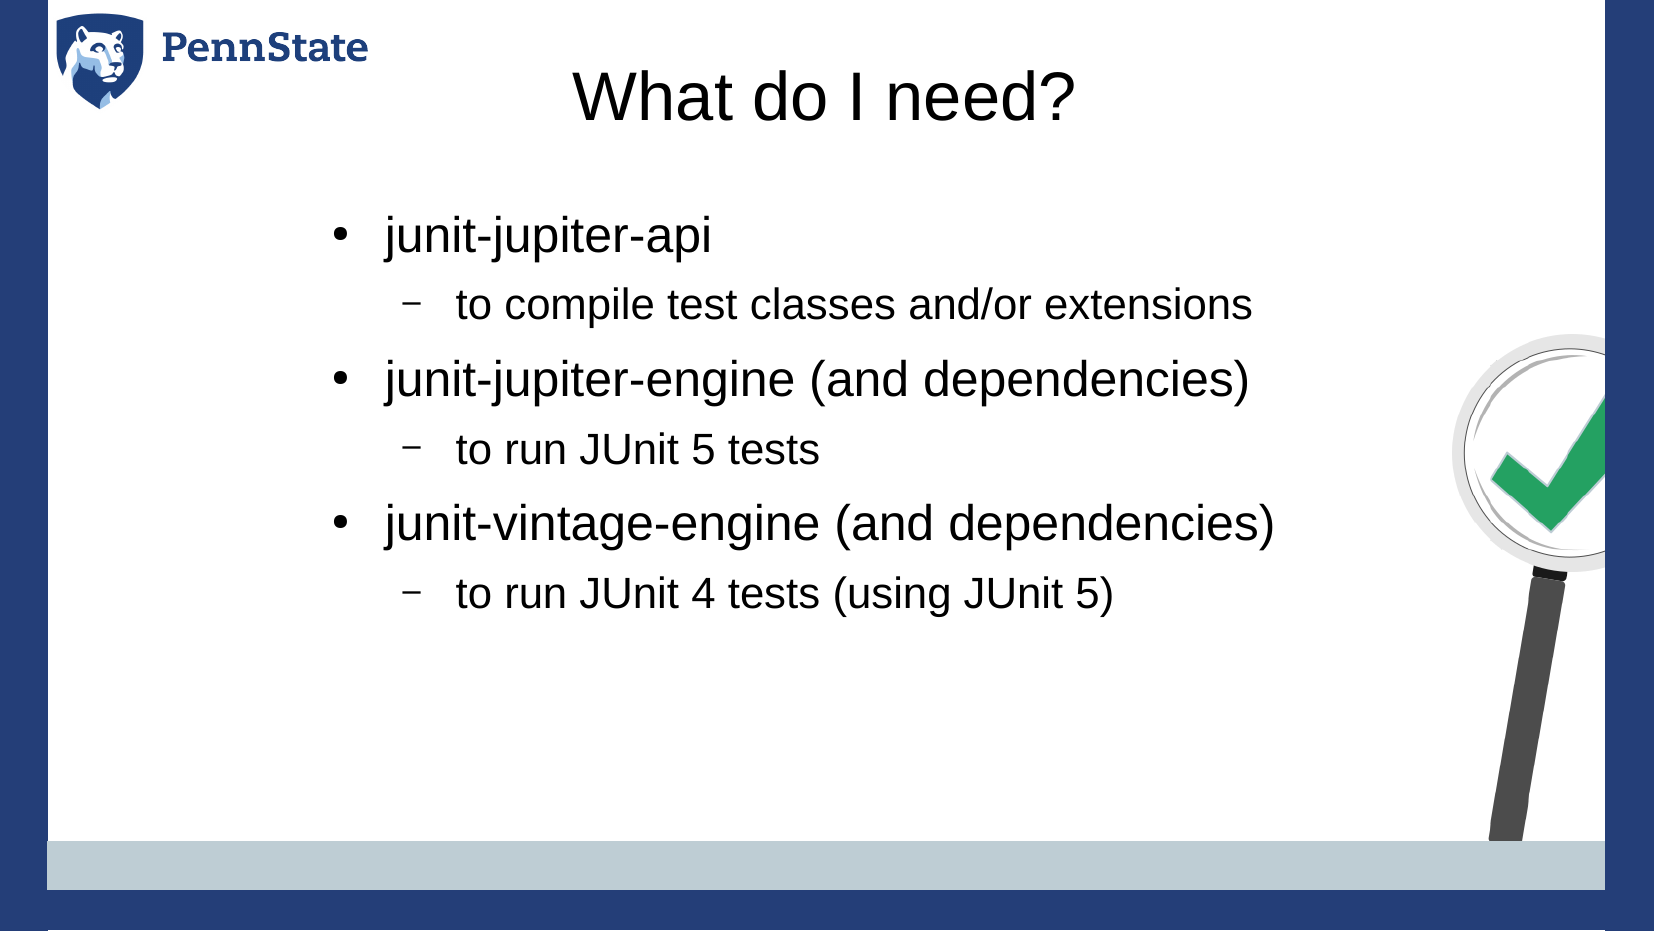

# What do I need?
junit-jupiter-api
to compile test classes and/or extensions
junit-jupiter-engine (and dependencies)
to run JUnit 5 tests
junit-vintage-engine (and dependencies)
to run JUnit 4 tests (using JUnit 5)